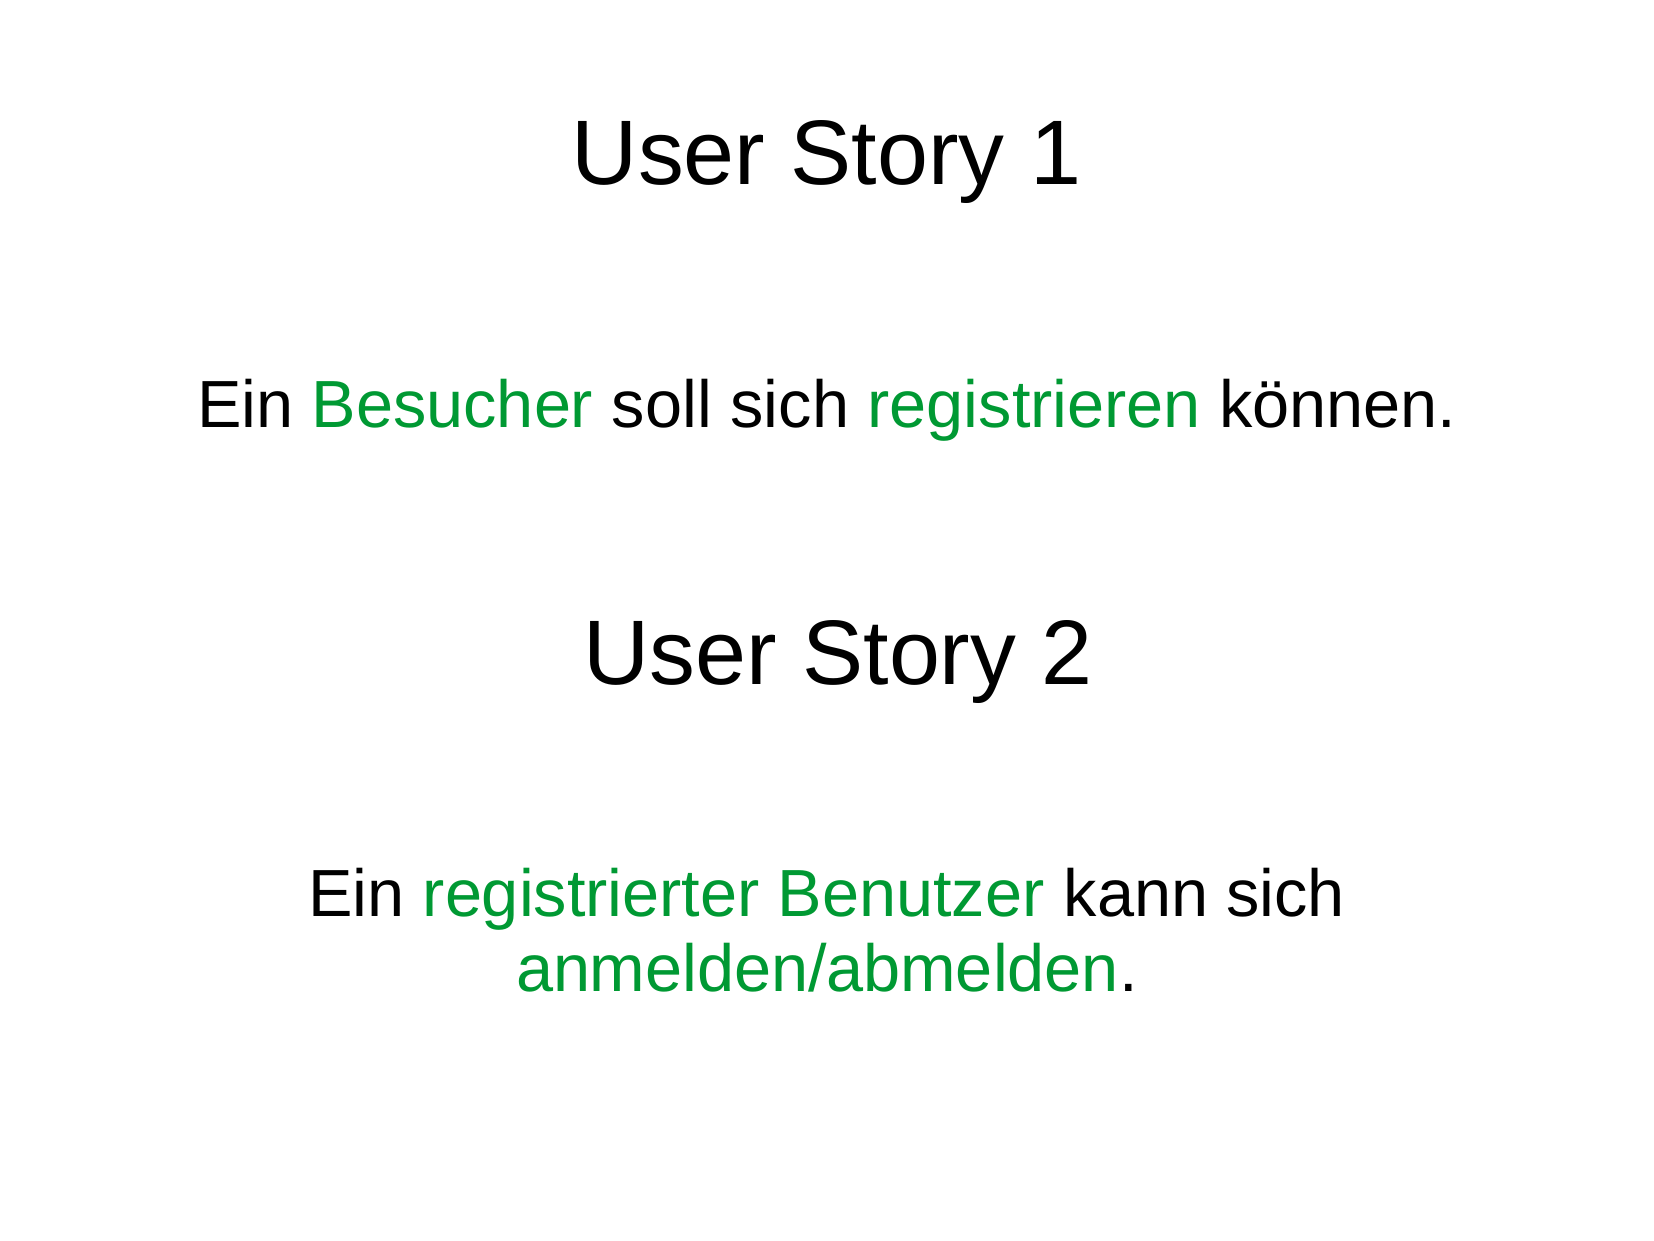

# User Story 1
Ein Besucher soll sich registrieren können.
User Story 2
Ein registrierter Benutzer kann sich anmelden/abmelden.